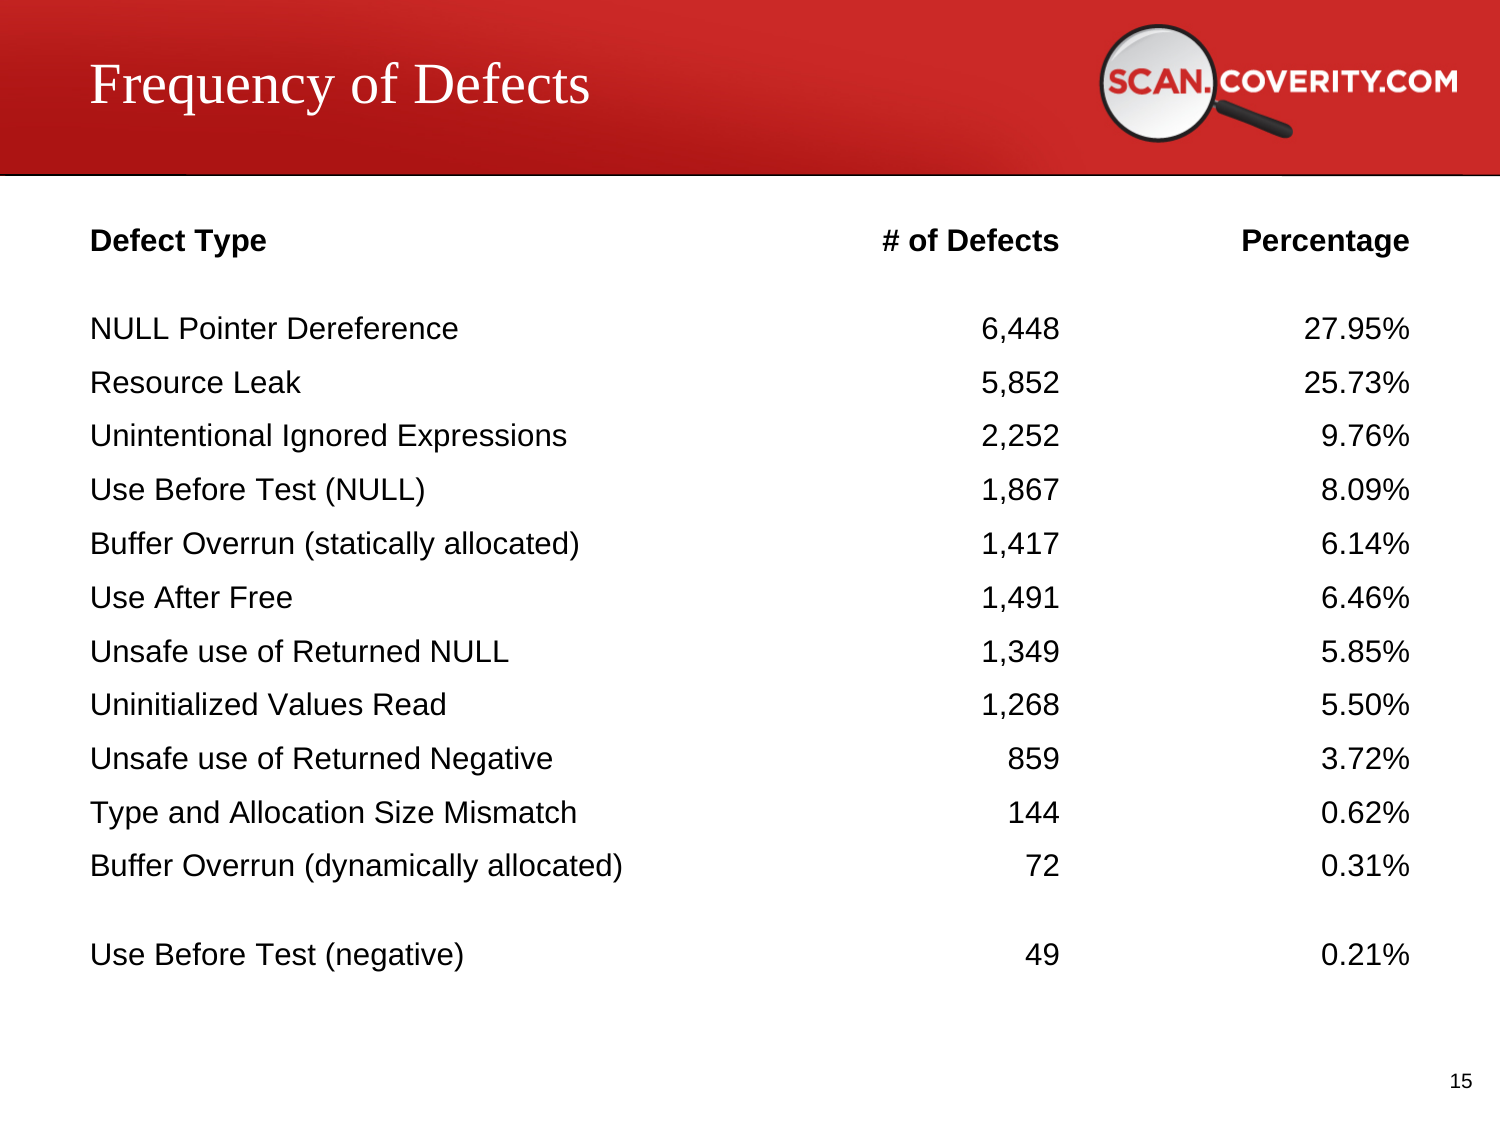

# Frequency of Defects
Defect Type
# of Defects
Percentage
NULL Pointer Dereference
6,448
27.95%
Resource Leak
5,852
25.73%
Unintentional Ignored Expressions
2,252
9.76%
Use Before Test (NULL)‏
1,867
8.09%
Buffer Overrun (statically allocated)‏
1,417
6.14%
Use After Free
1,491
6.46%
Unsafe use of Returned NULL
1,349
5.85%
Uninitialized Values Read
1,268
5.50%
Unsafe use of Returned Negative
859
3.72%
Type and Allocation Size Mismatch
144
0.62%
Buffer Overrun (dynamically allocated)‏
72
0.31%
Use Before Test (negative)‏
49
0.21%
15